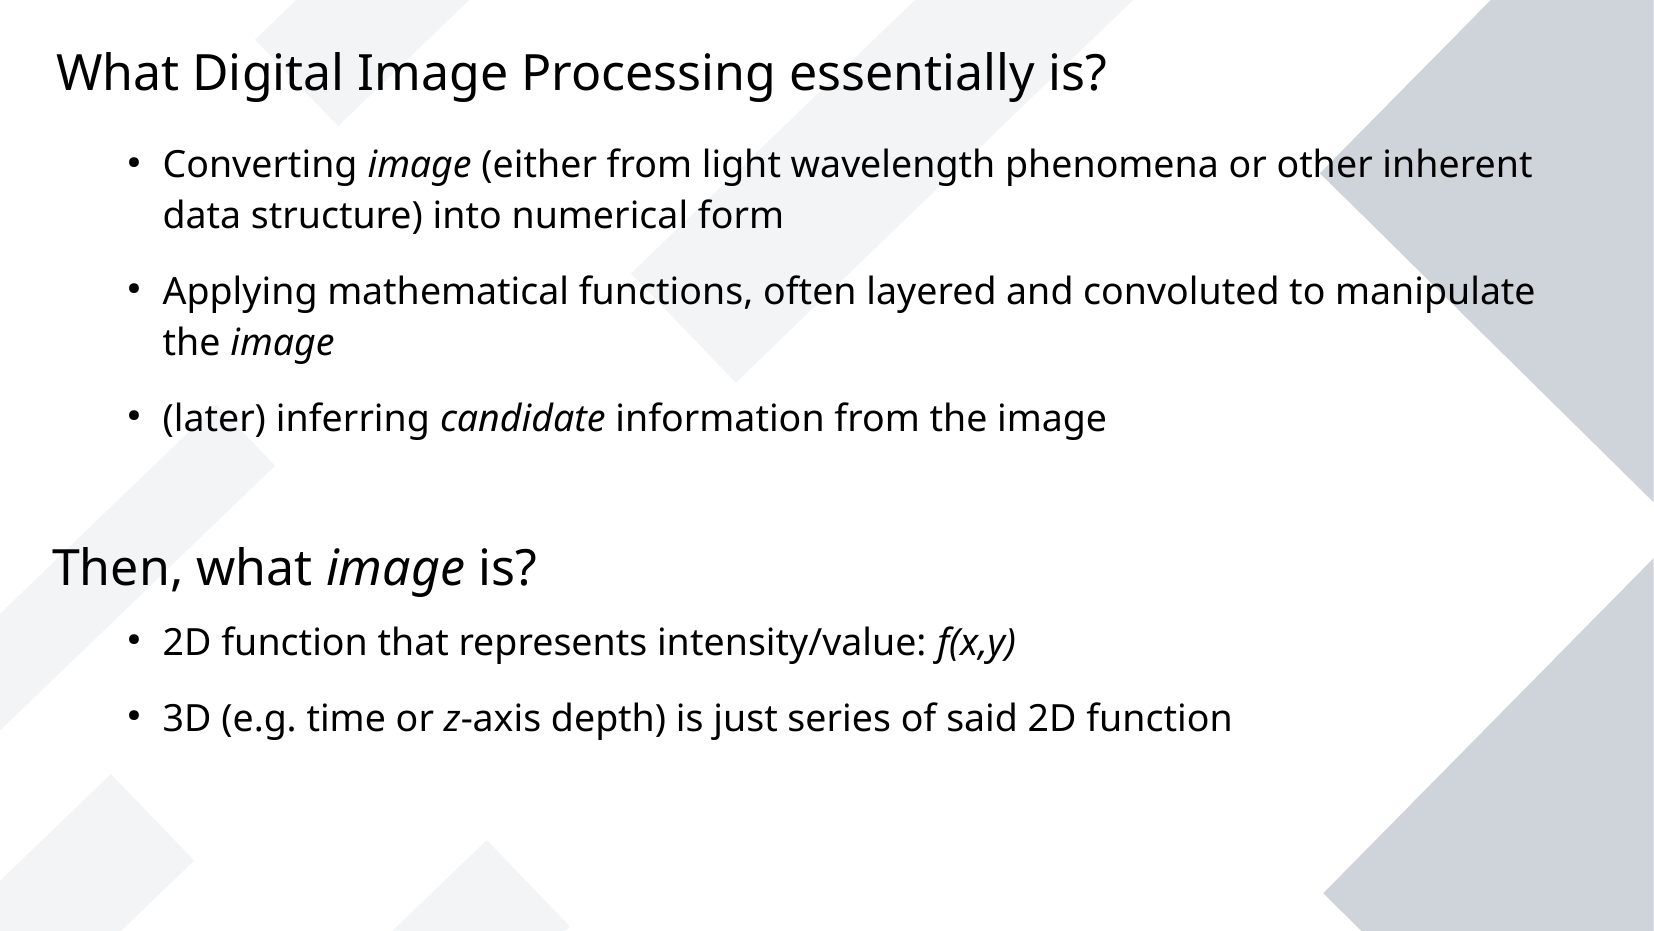

What Digital Image Processing essentially is?
Converting image (either from light wavelength phenomena or other inherent data structure) into numerical form
Applying mathematical functions, often layered and convoluted to manipulate the image
(later) inferring candidate information from the image
Then, what image is?
2D function that represents intensity/value: f(x,y)
3D (e.g. time or z-axis depth) is just series of said 2D function